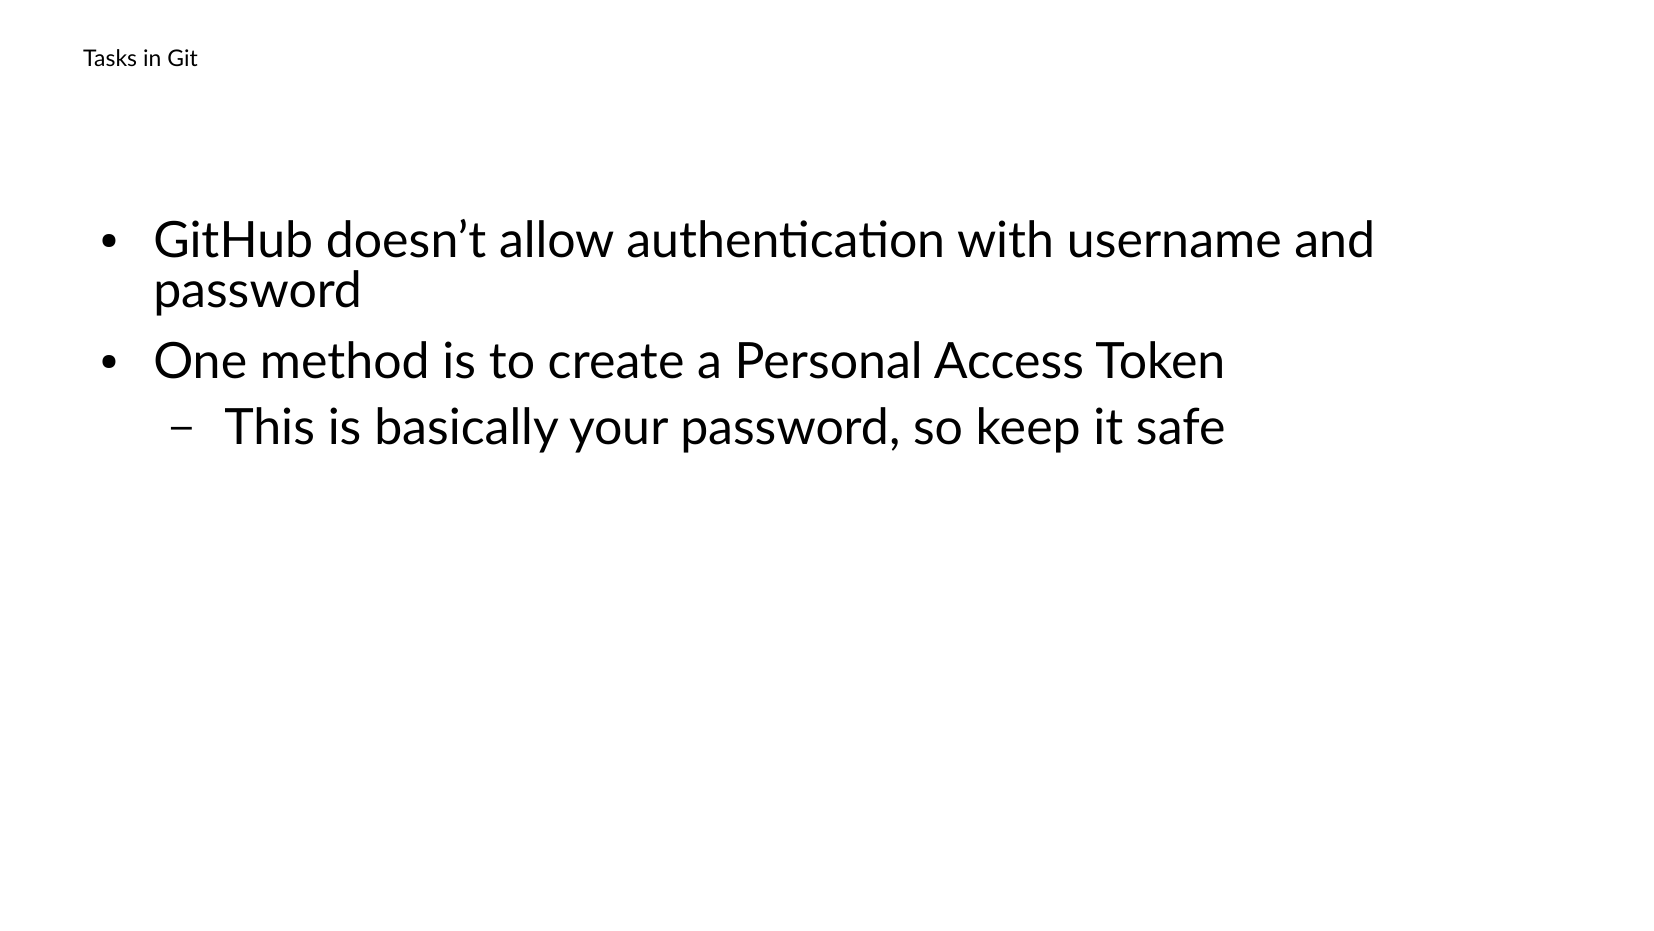

# Tasks in Git
GitHub doesn’t allow authentication with username and password
One method is to create a Personal Access Token
This is basically your password, so keep it safe